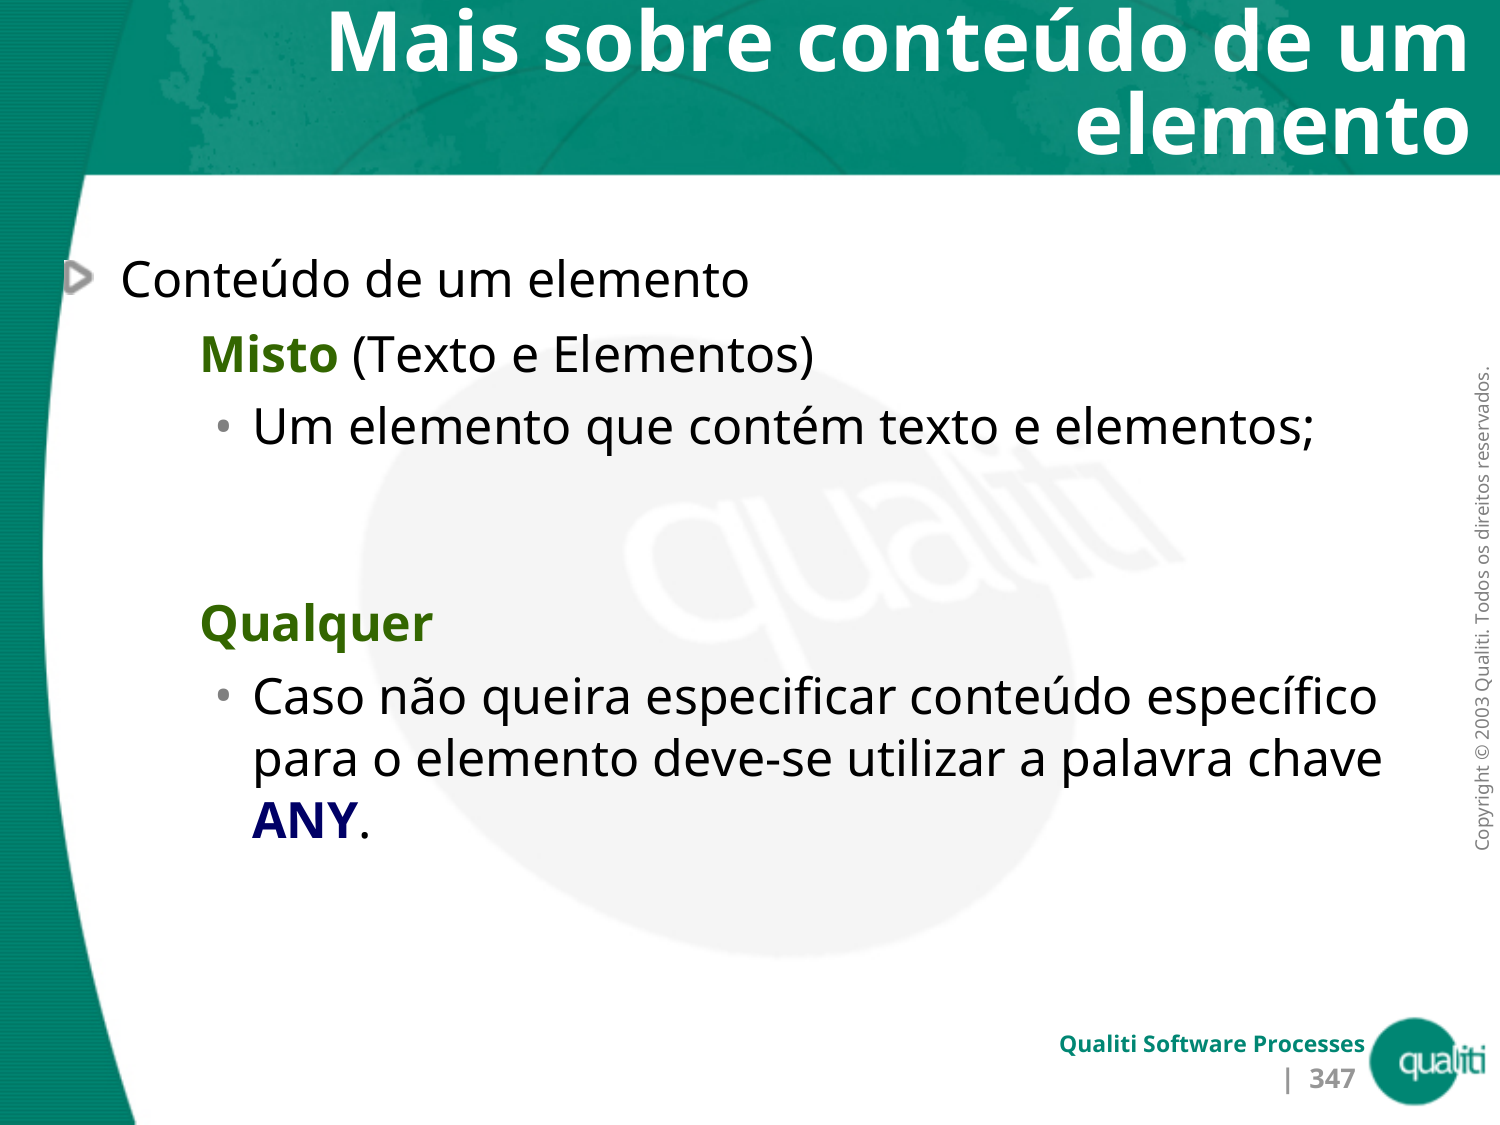

# Mais sobre conteúdo de um elemento
Conteúdo de um elemento
 Misto (Texto e Elementos)
Um elemento que contém texto e elementos;
 Qualquer
Caso não queira especificar conteúdo específico para o elemento deve-se utilizar a palavra chave ANY.